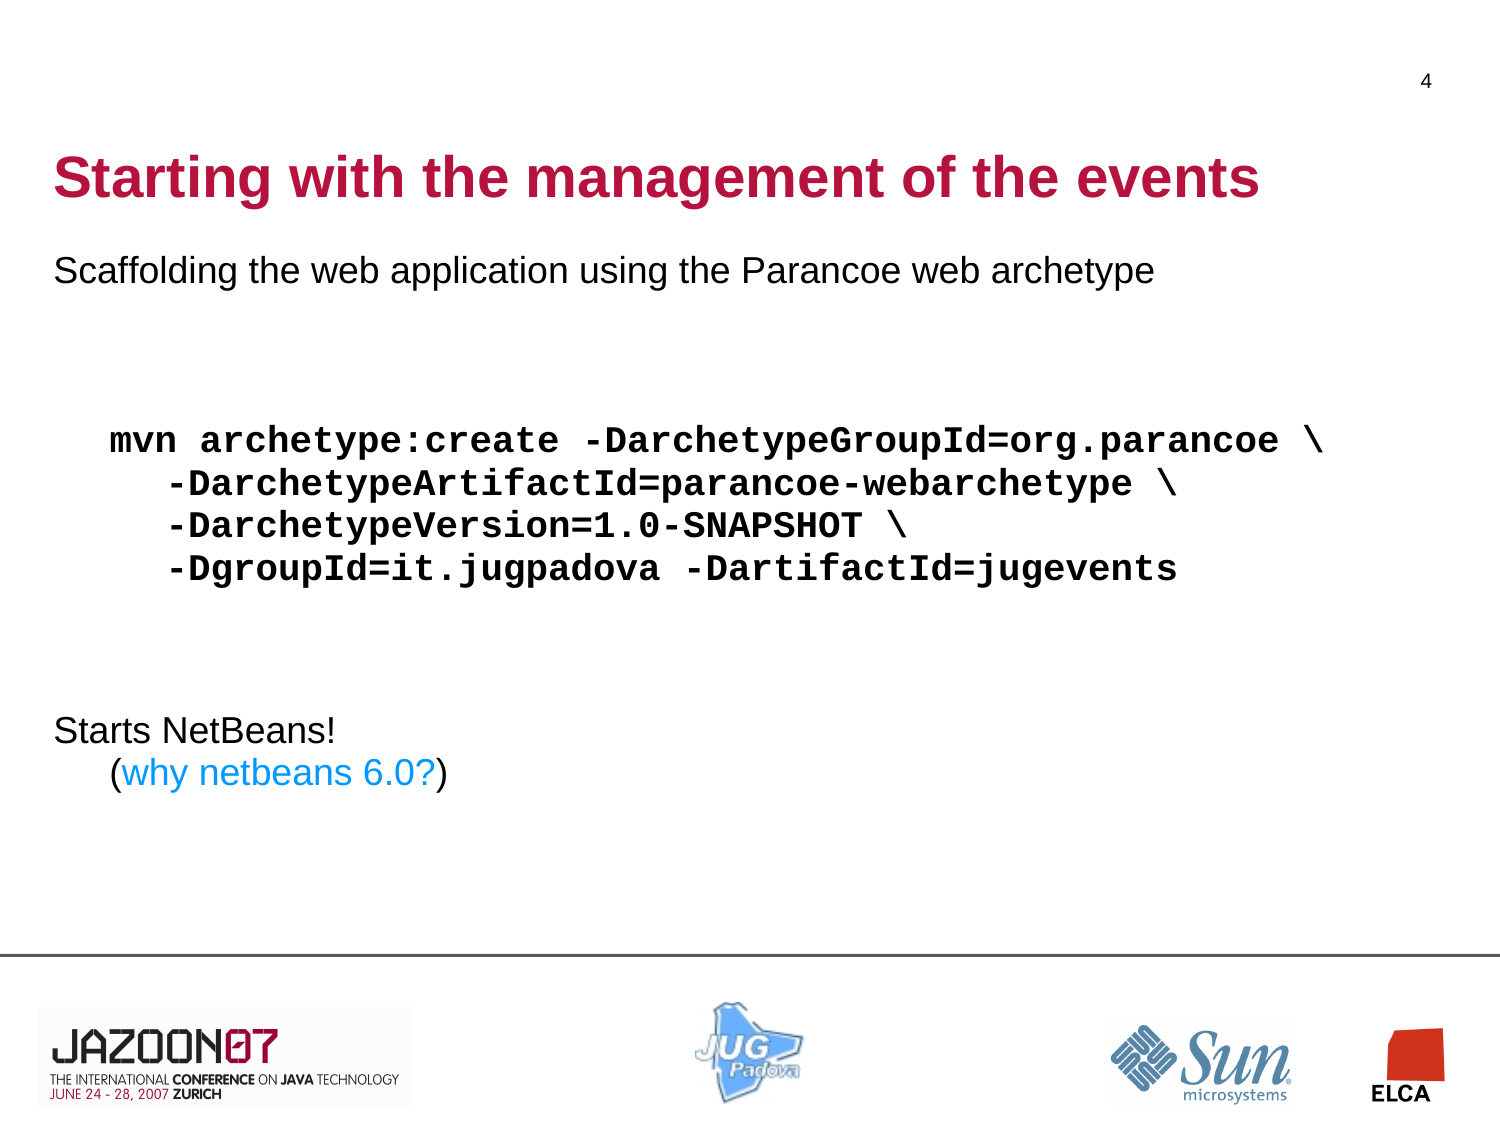

4
# Starting with the management of the events
Scaffolding the web application using the Parancoe web archetype
mvn archetype:create -DarchetypeGroupId=org.parancoe \
-DarchetypeArtifactId=parancoe-webarchetype \
-DarchetypeVersion=1.0-SNAPSHOT \
-DgroupId=it.jugpadova -DartifactId=jugevents
Starts NetBeans!
(why netbeans 6.0?)